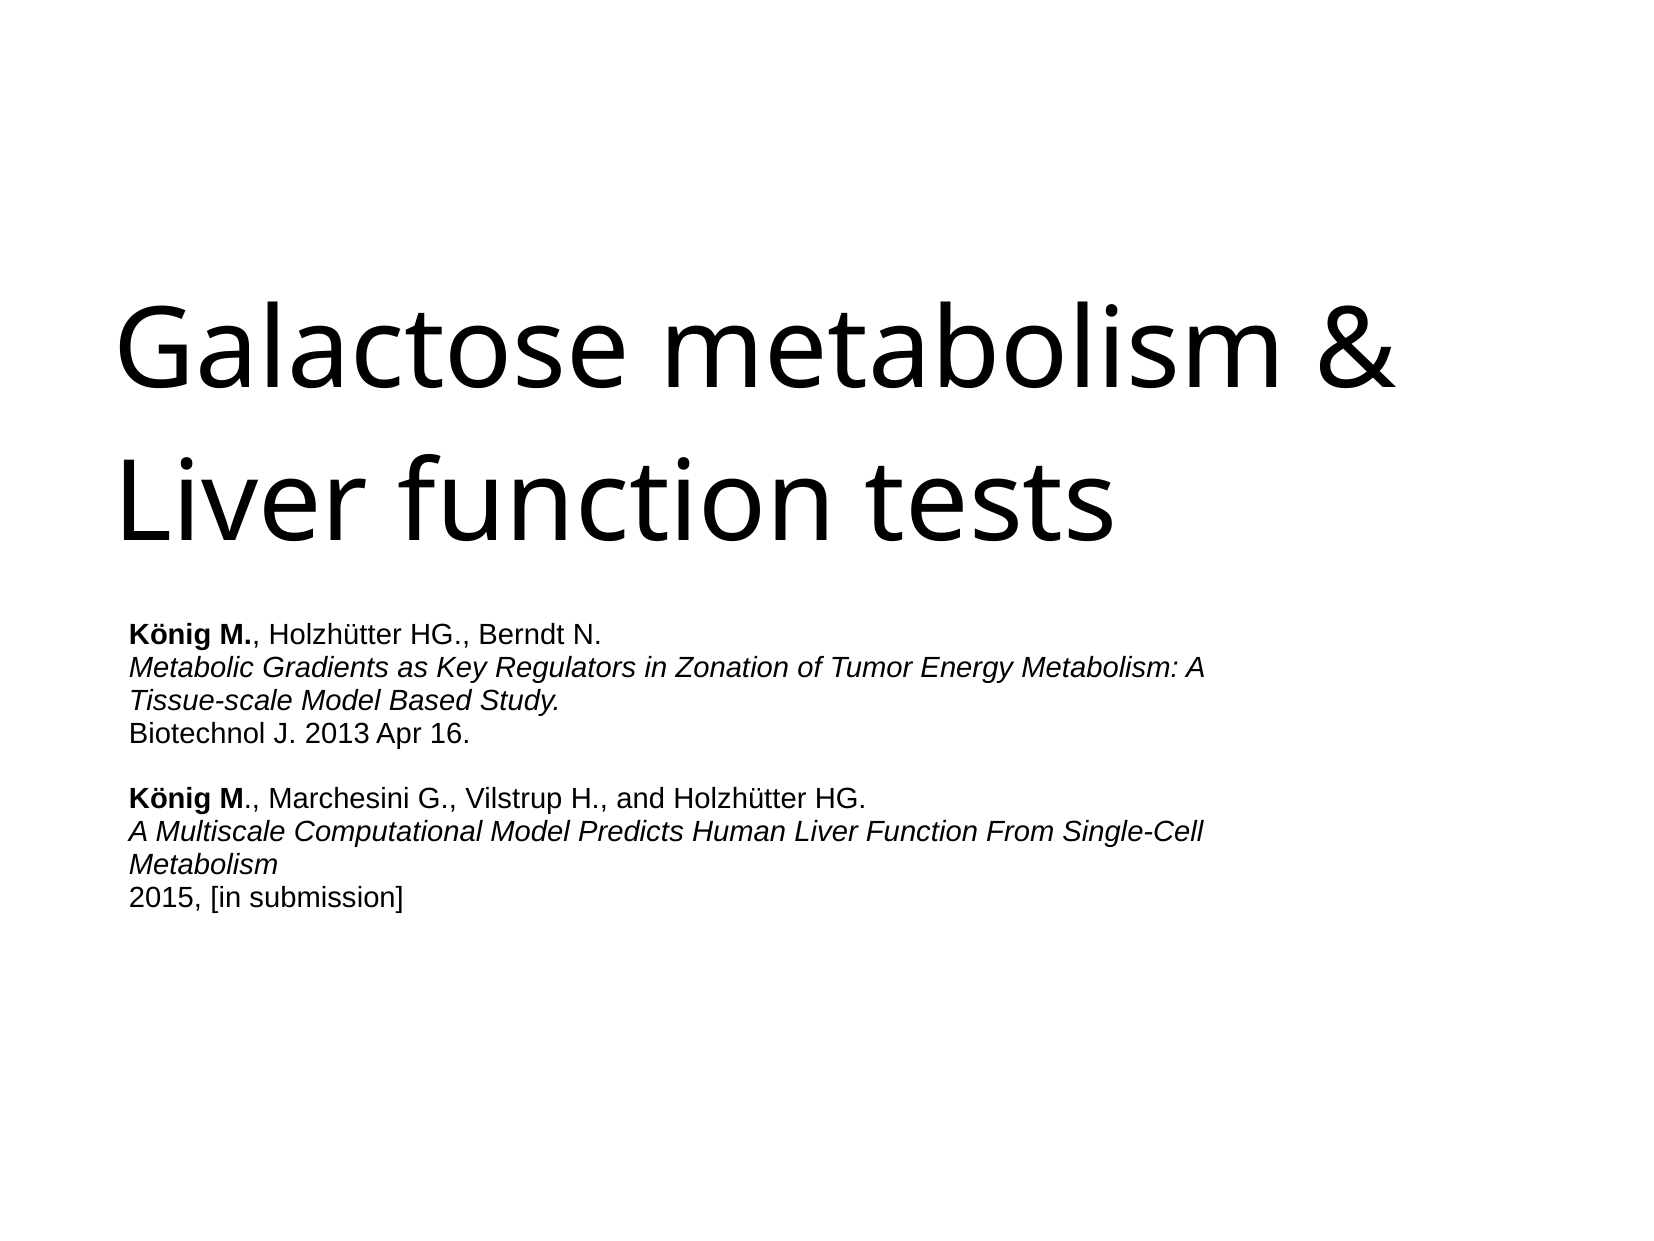

Galactose metabolism & Liver function tests
König M., Holzhütter HG., Berndt N.
Metabolic Gradients as Key Regulators in Zonation of Tumor Energy Metabolism: A Tissue-scale Model Based Study.
Biotechnol J. 2013 Apr 16.
König M., Marchesini G., Vilstrup H., and Holzhütter HG.
A Multiscale Computational Model Predicts Human Liver Function From Single-Cell Metabolism
2015, [in submission]